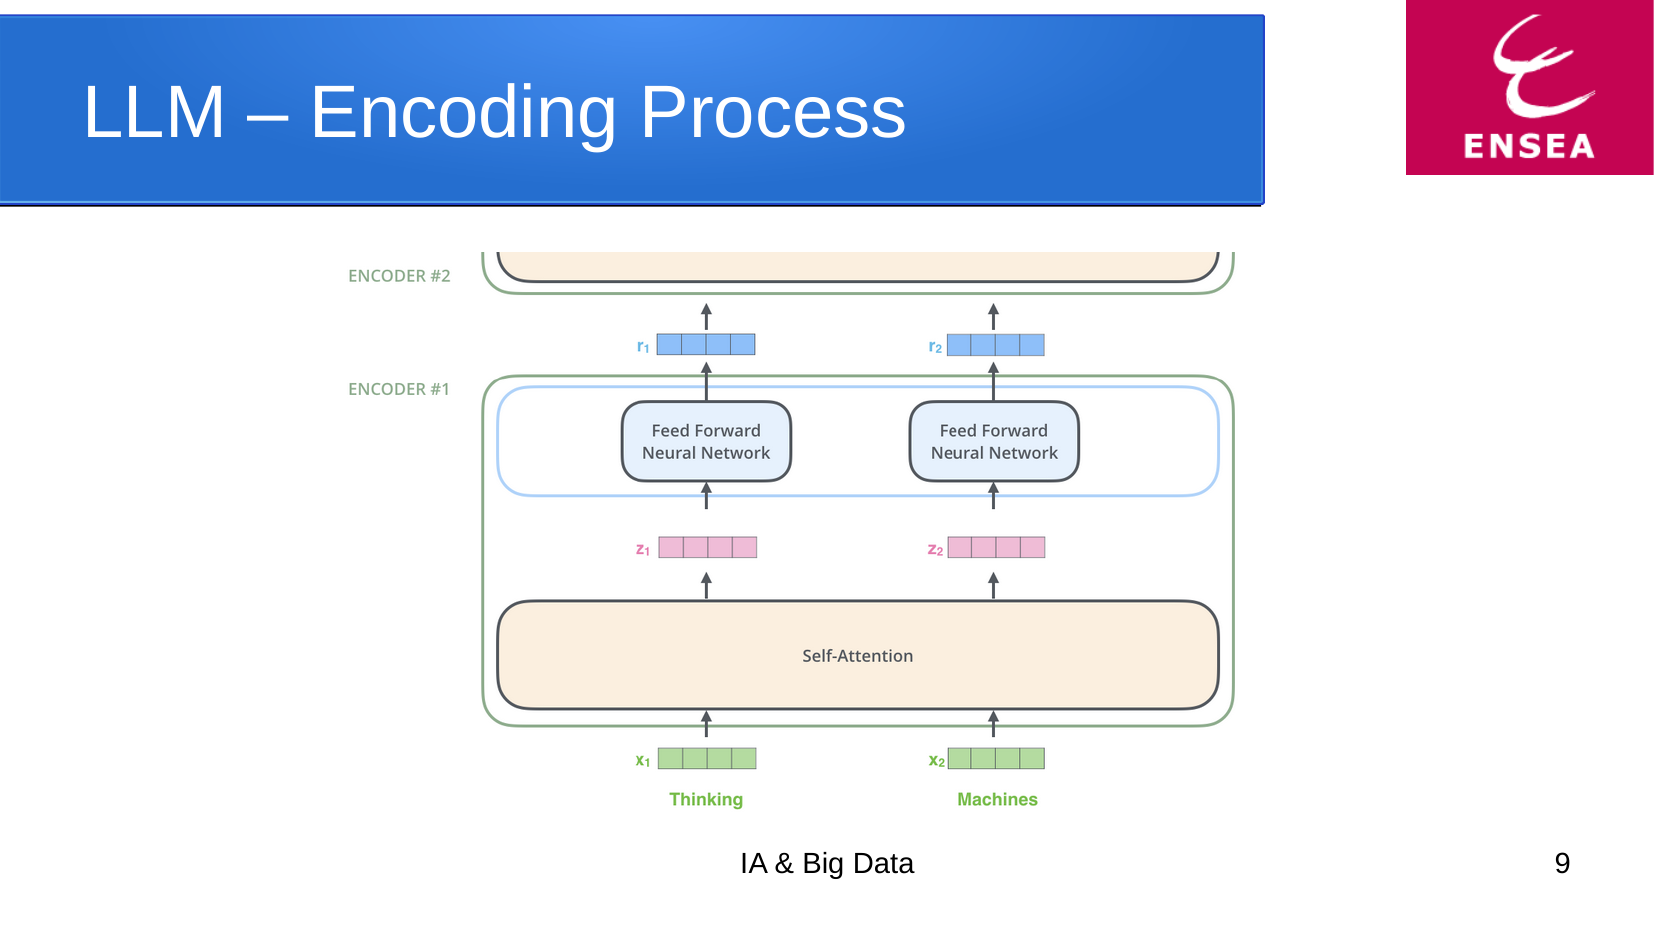

# LLM – Encoding Process
IA & Big Data
9